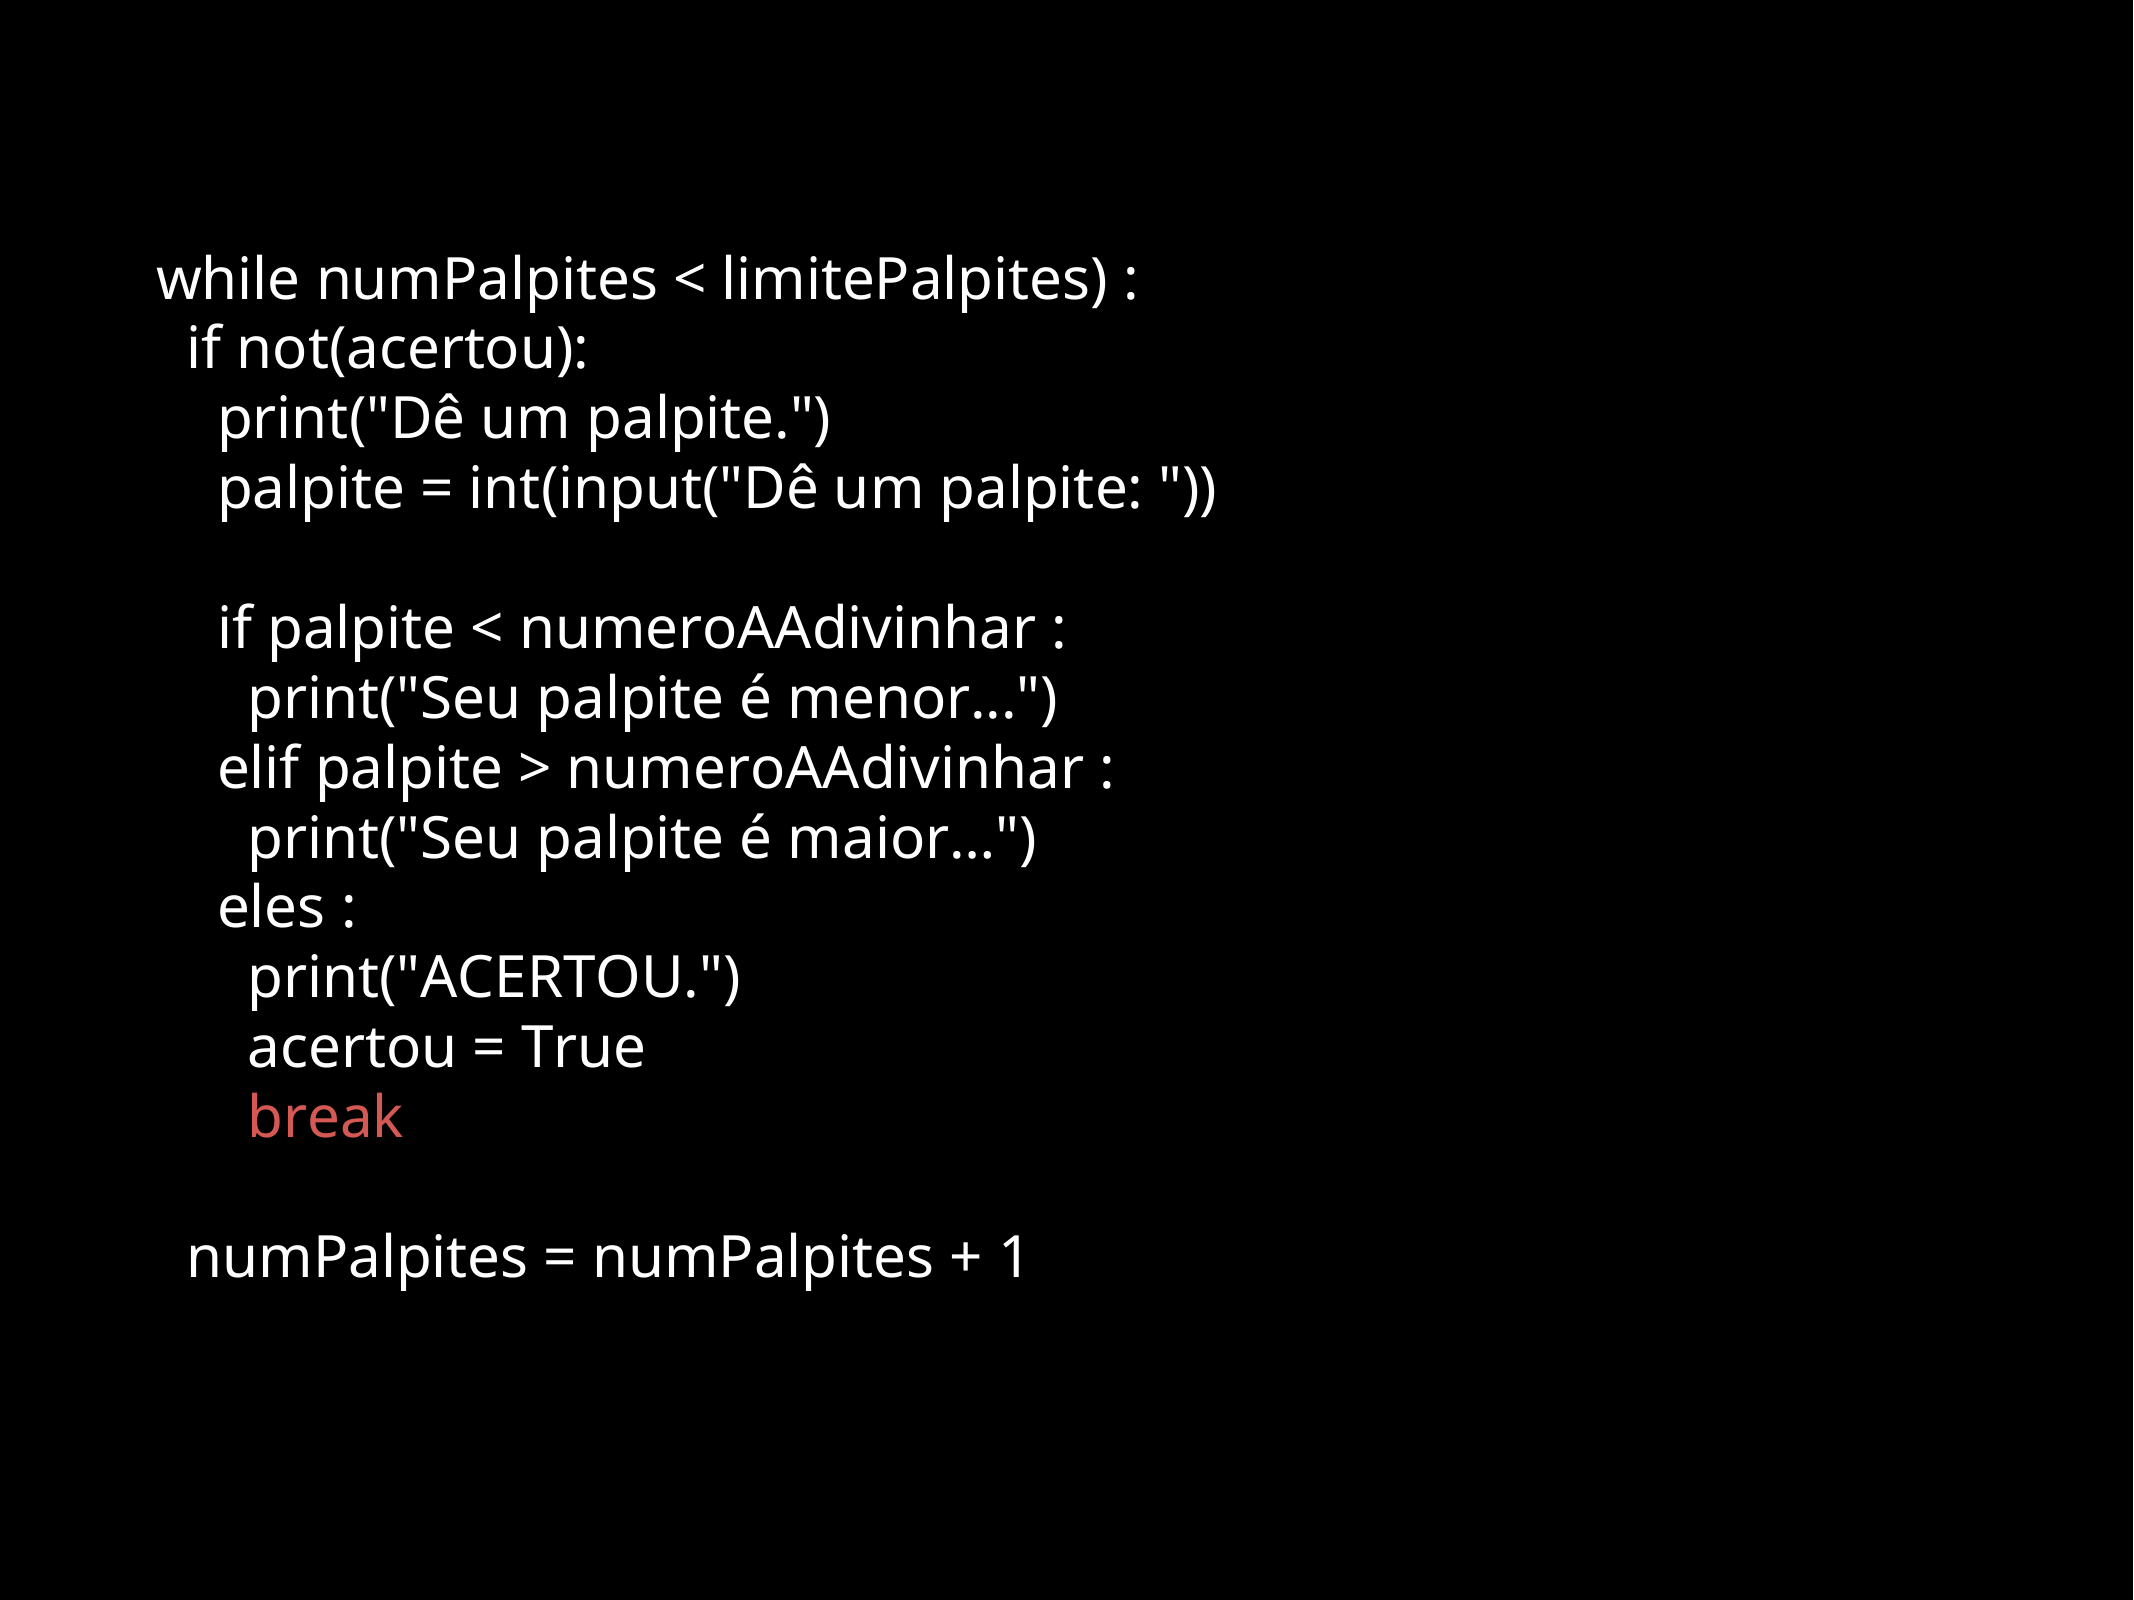

# while numPalpites < limitePalpites) :
 if not(acertou):
 print("Dê um palpite.")
 palpite = int(input("Dê um palpite: "))
 if palpite < numeroAAdivinhar :
 print("Seu palpite é menor...")
 elif palpite > numeroAAdivinhar :
 print("Seu palpite é maior…")
 eles :
 print("ACERTOU.")
 acertou = True
 break
 numPalpites = numPalpites + 1